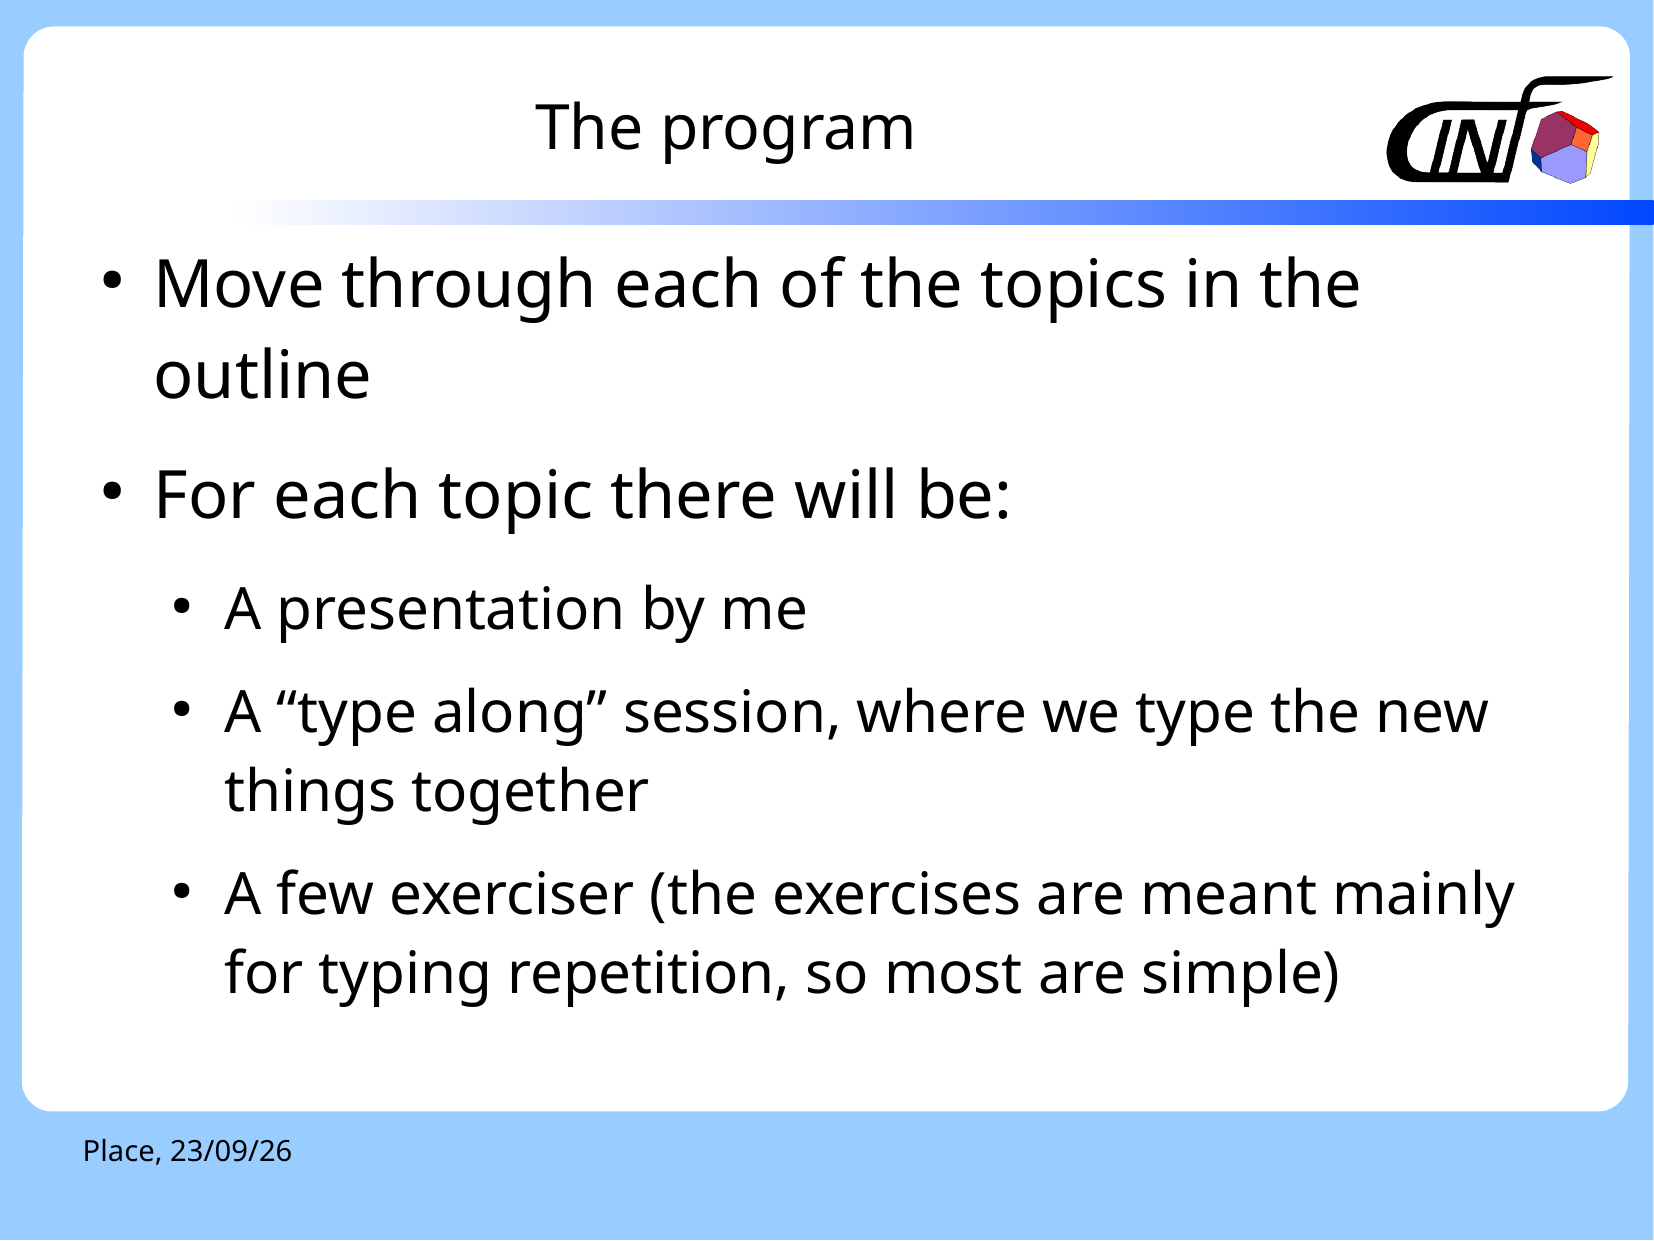

# The program
Move through each of the topics in the outline
For each topic there will be:
A presentation by me
A “type along” session, where we type the new things together
A few exerciser (the exercises are meant mainly for typing repetition, so most are simple)